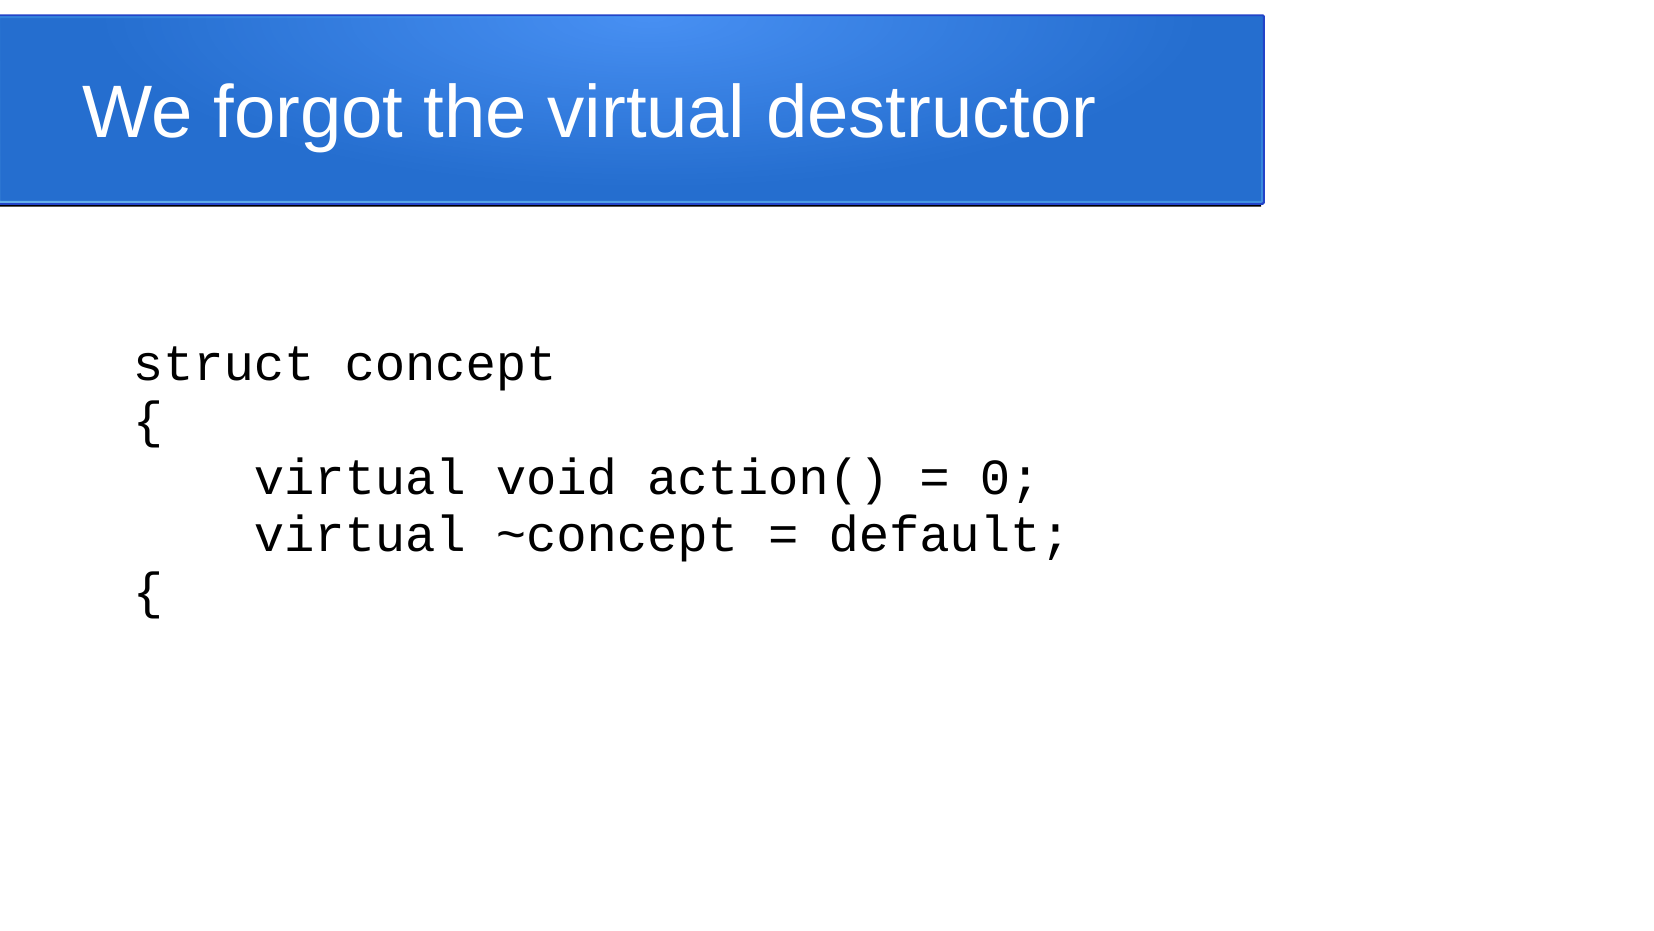

# We forgot the virtual destructor
struct concept
{
 virtual void action() = 0;
 virtual ~concept = default;
{